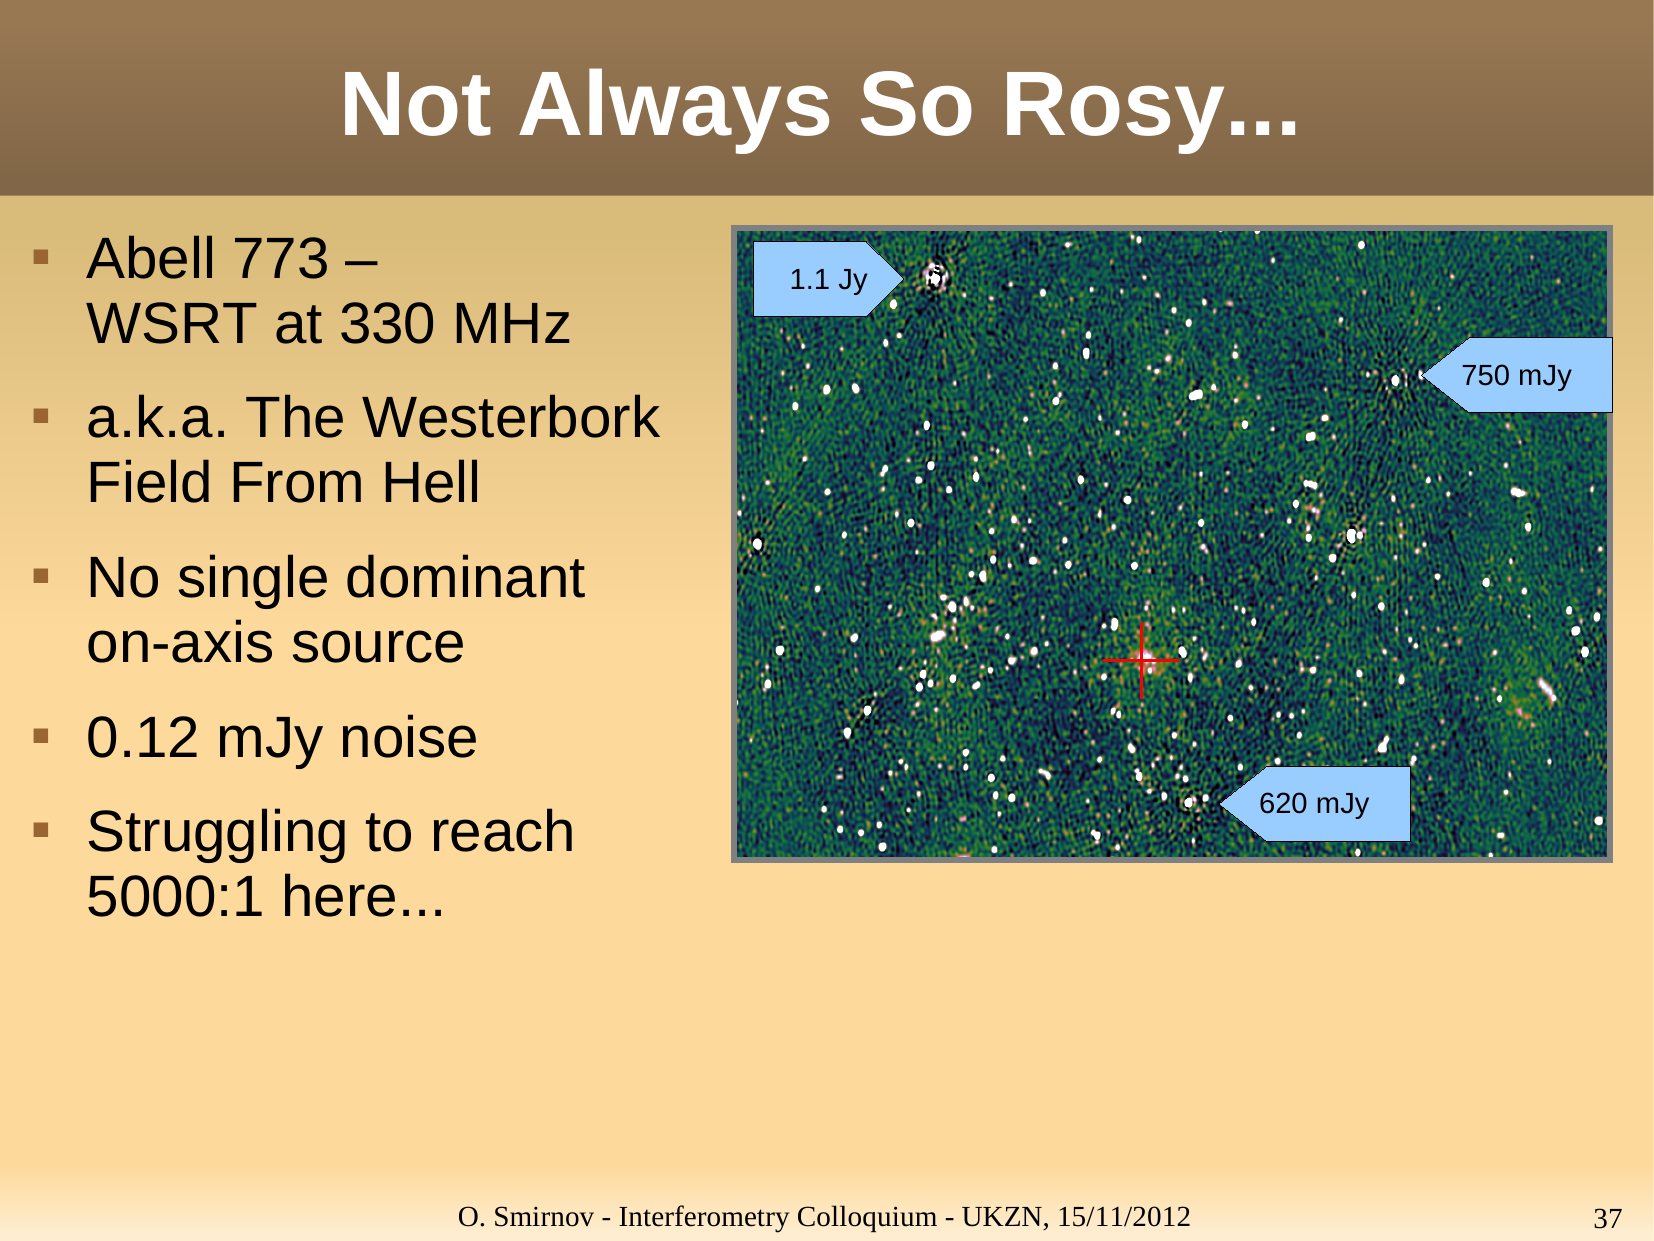

# Not Always So Rosy...
Abell 773 –
WSRT at 330 MHz
a.k.a. The Westerbork Field From Hell
No single dominant on-axis source
0.12 mJy noise
Struggling to reach 5000:1 here...
1.1 Jy
750 mJy
620 mJy
O. Smirnov - Interferometry Colloquium - UKZN, 15/11/2012
37